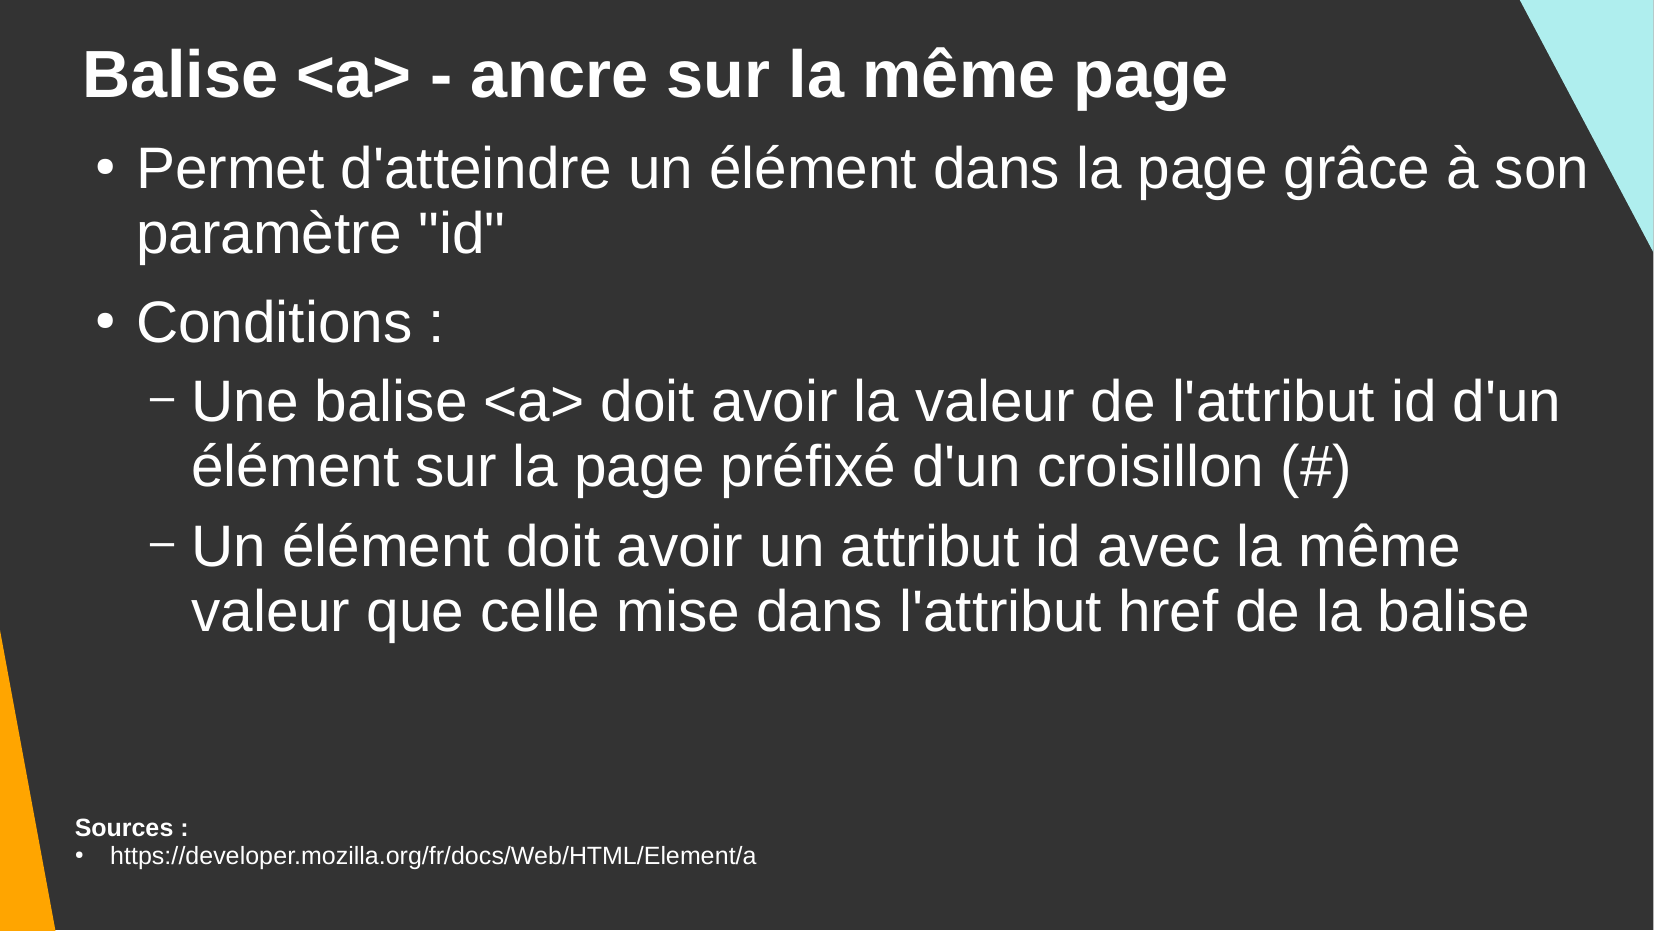

# Balise <a> - ancre sur la même page
Permet d'atteindre un élément dans la page grâce à son paramètre "id"
Conditions :
Une balise <a> doit avoir la valeur de l'attribut id d'un élément sur la page préfixé d'un croisillon (#)
Un élément doit avoir un attribut id avec la même valeur que celle mise dans l'attribut href de la balise
Sources :
https://developer.mozilla.org/fr/docs/Web/HTML/Element/a